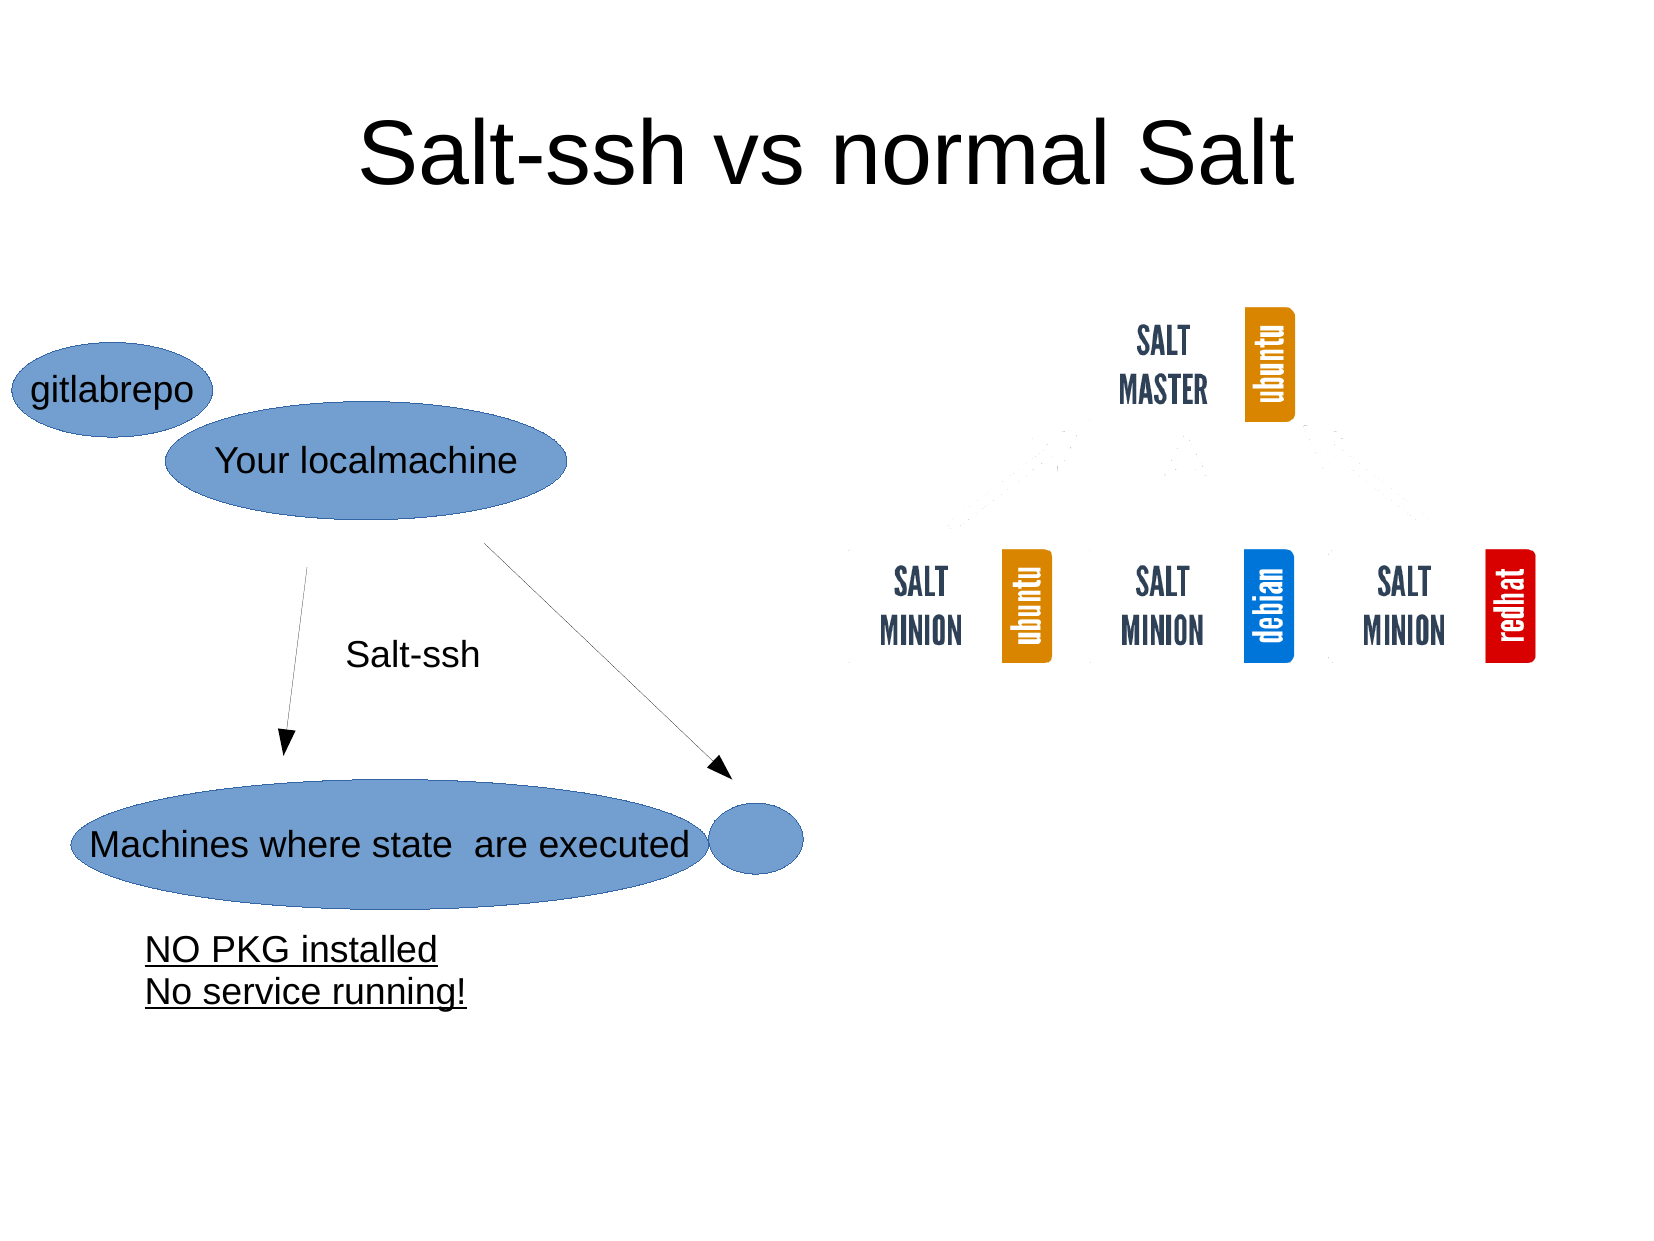

# Salt-ssh vs normal Salt
gitlabrepo
Your localmachine
Salt-ssh
Machines where state are executed
NO PKG installed
No service running!